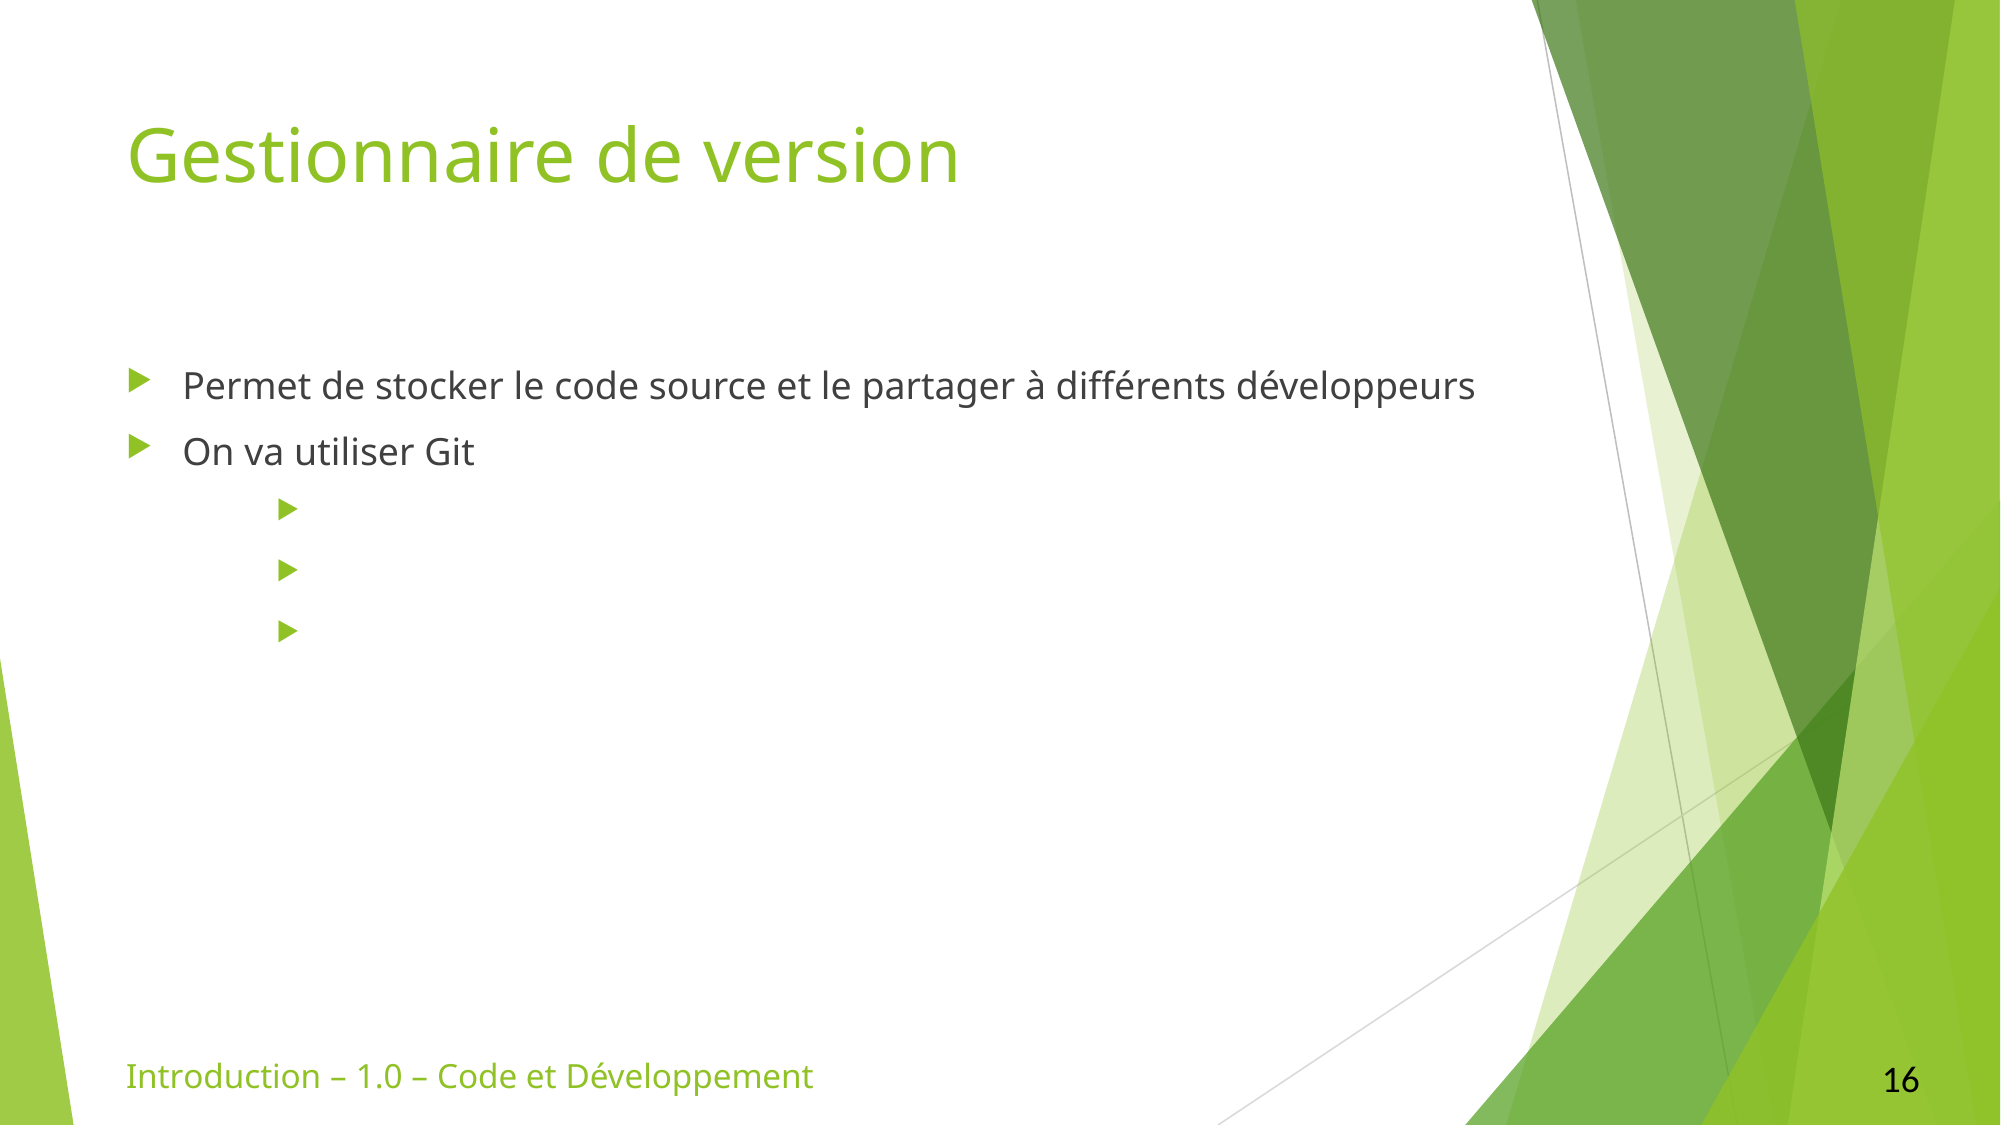

# Gestionnaire de version
Permet de stocker le code source et le partager à différents développeurs
On va utiliser Git
Introduction – 1.0 – Code et Développement